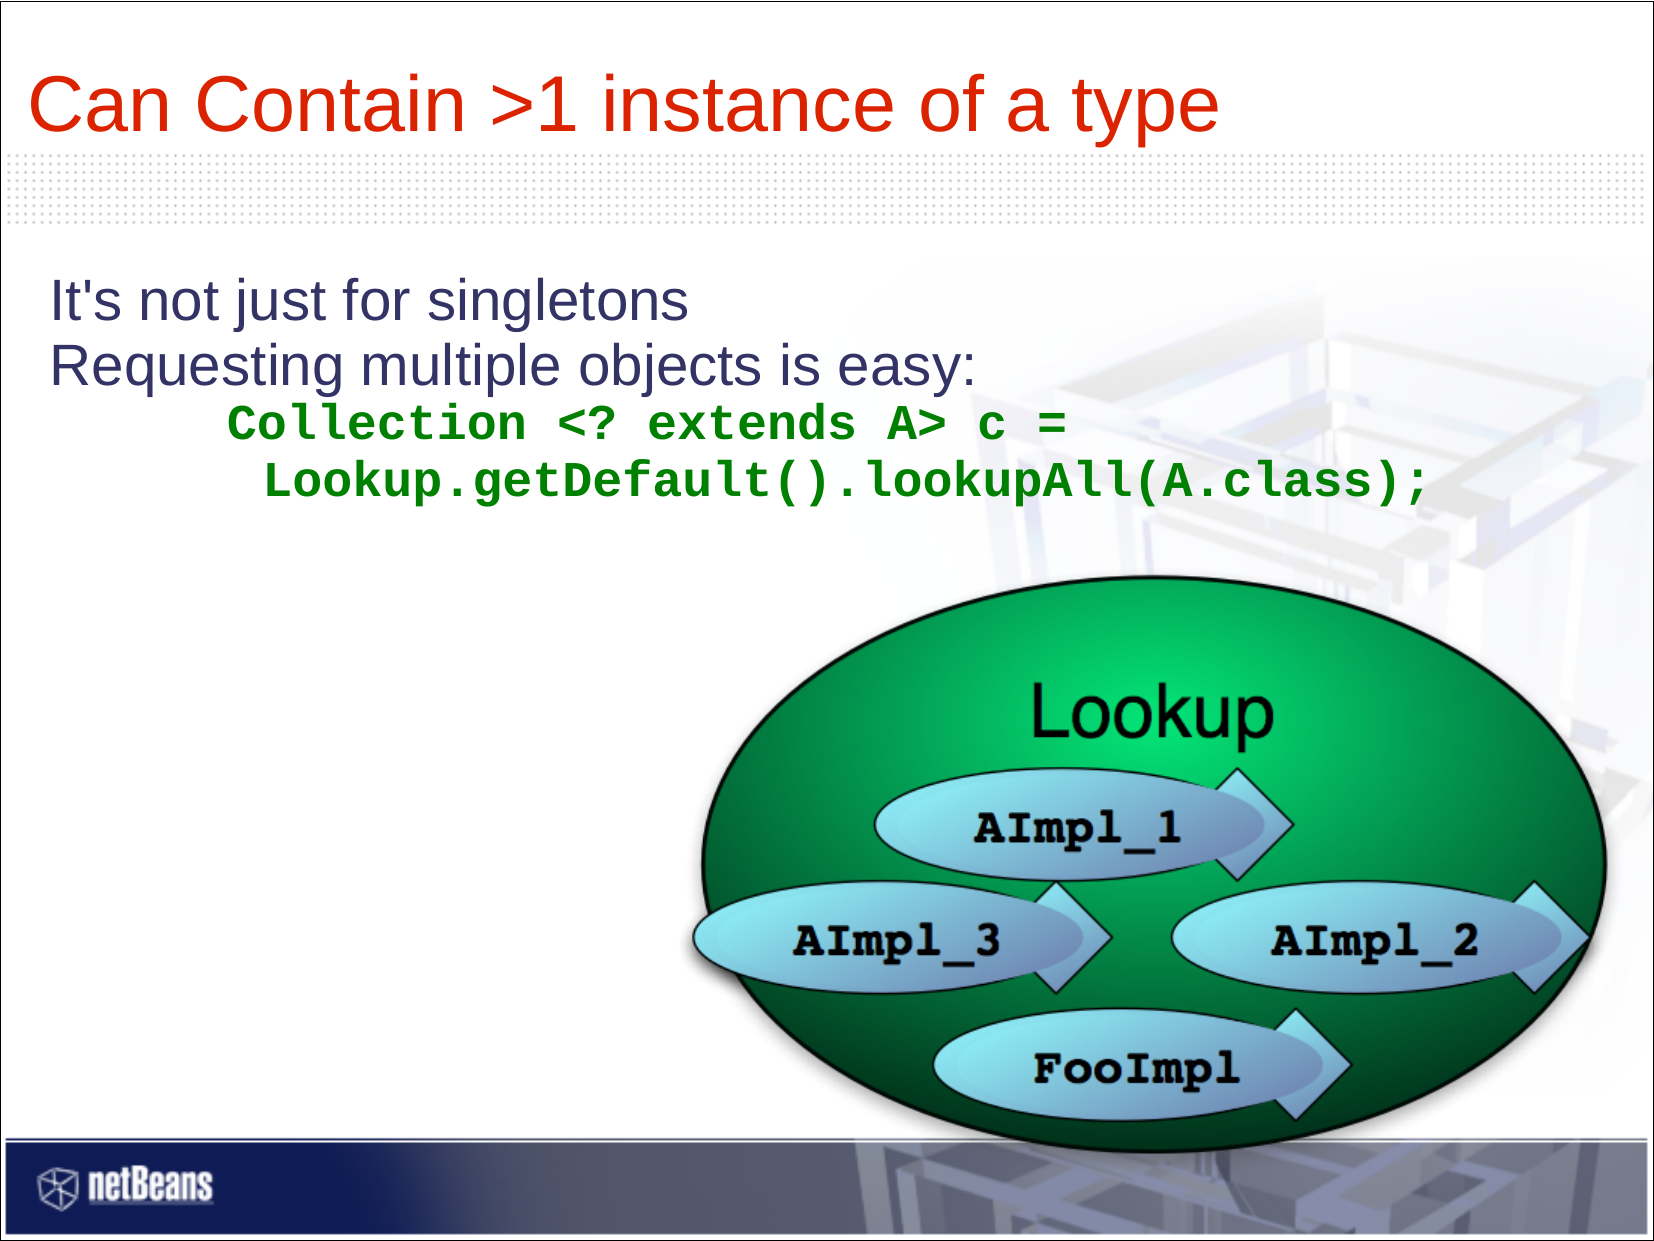

# Can Contain >1 instance of a type
It's not just for singletons
Requesting multiple objects is easy:
Collection <? extends A> c = Lookup.getDefault().lookupAll(A.class);